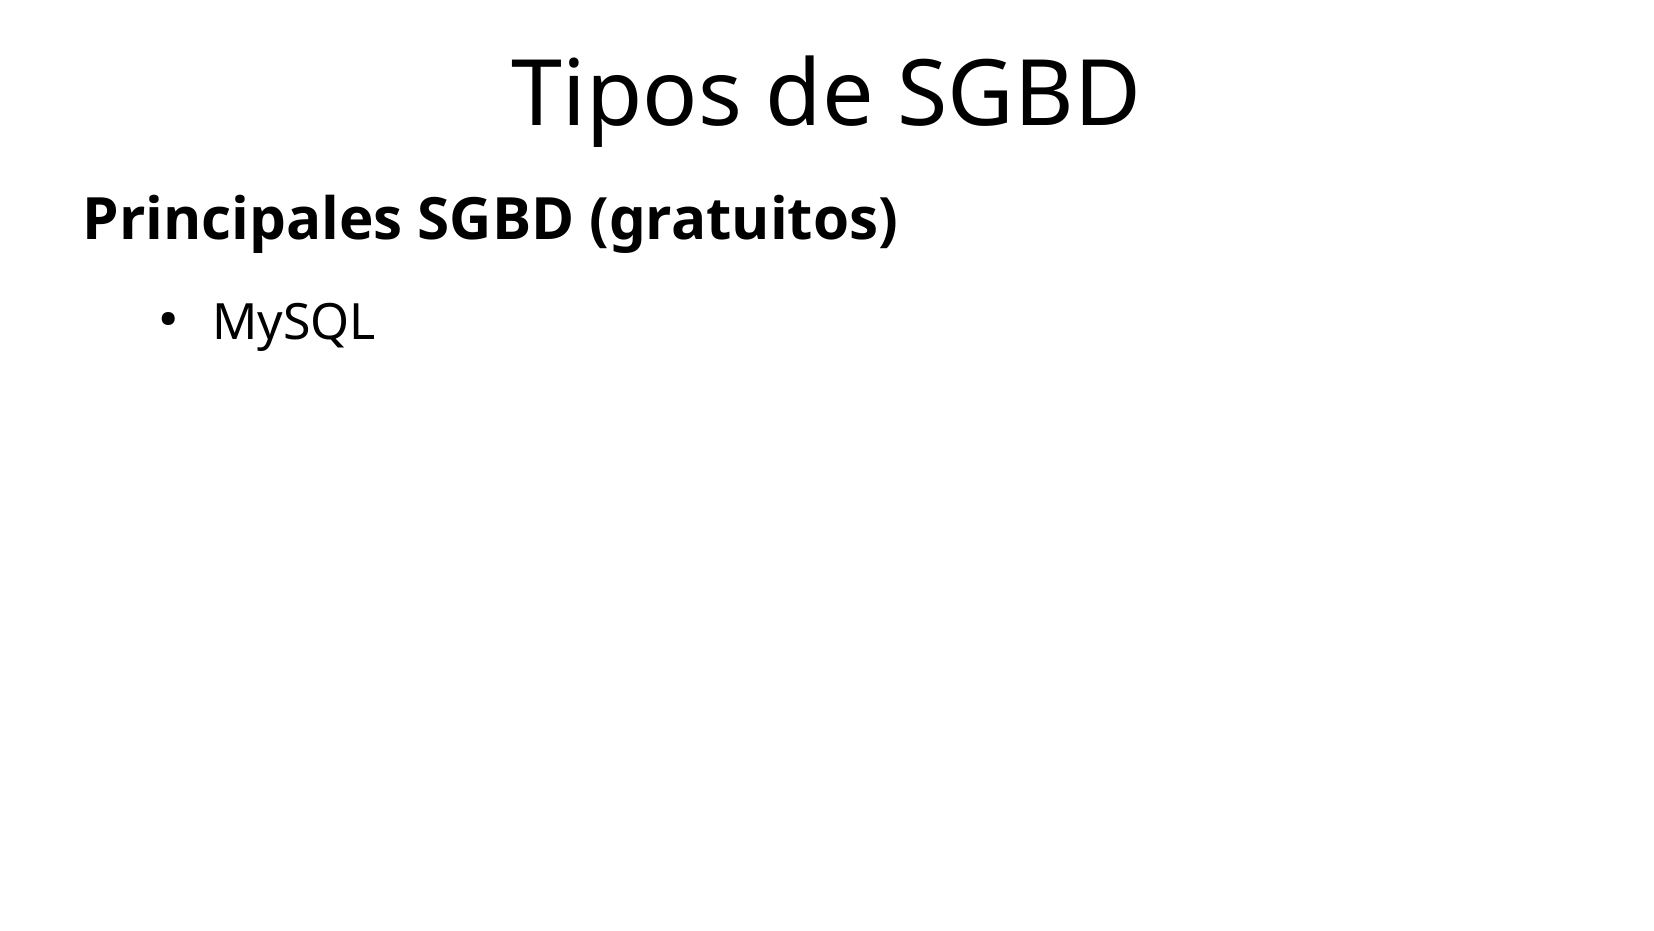

# Tipos de SGBD
Principales SGBD (gratuitos)
MySQL